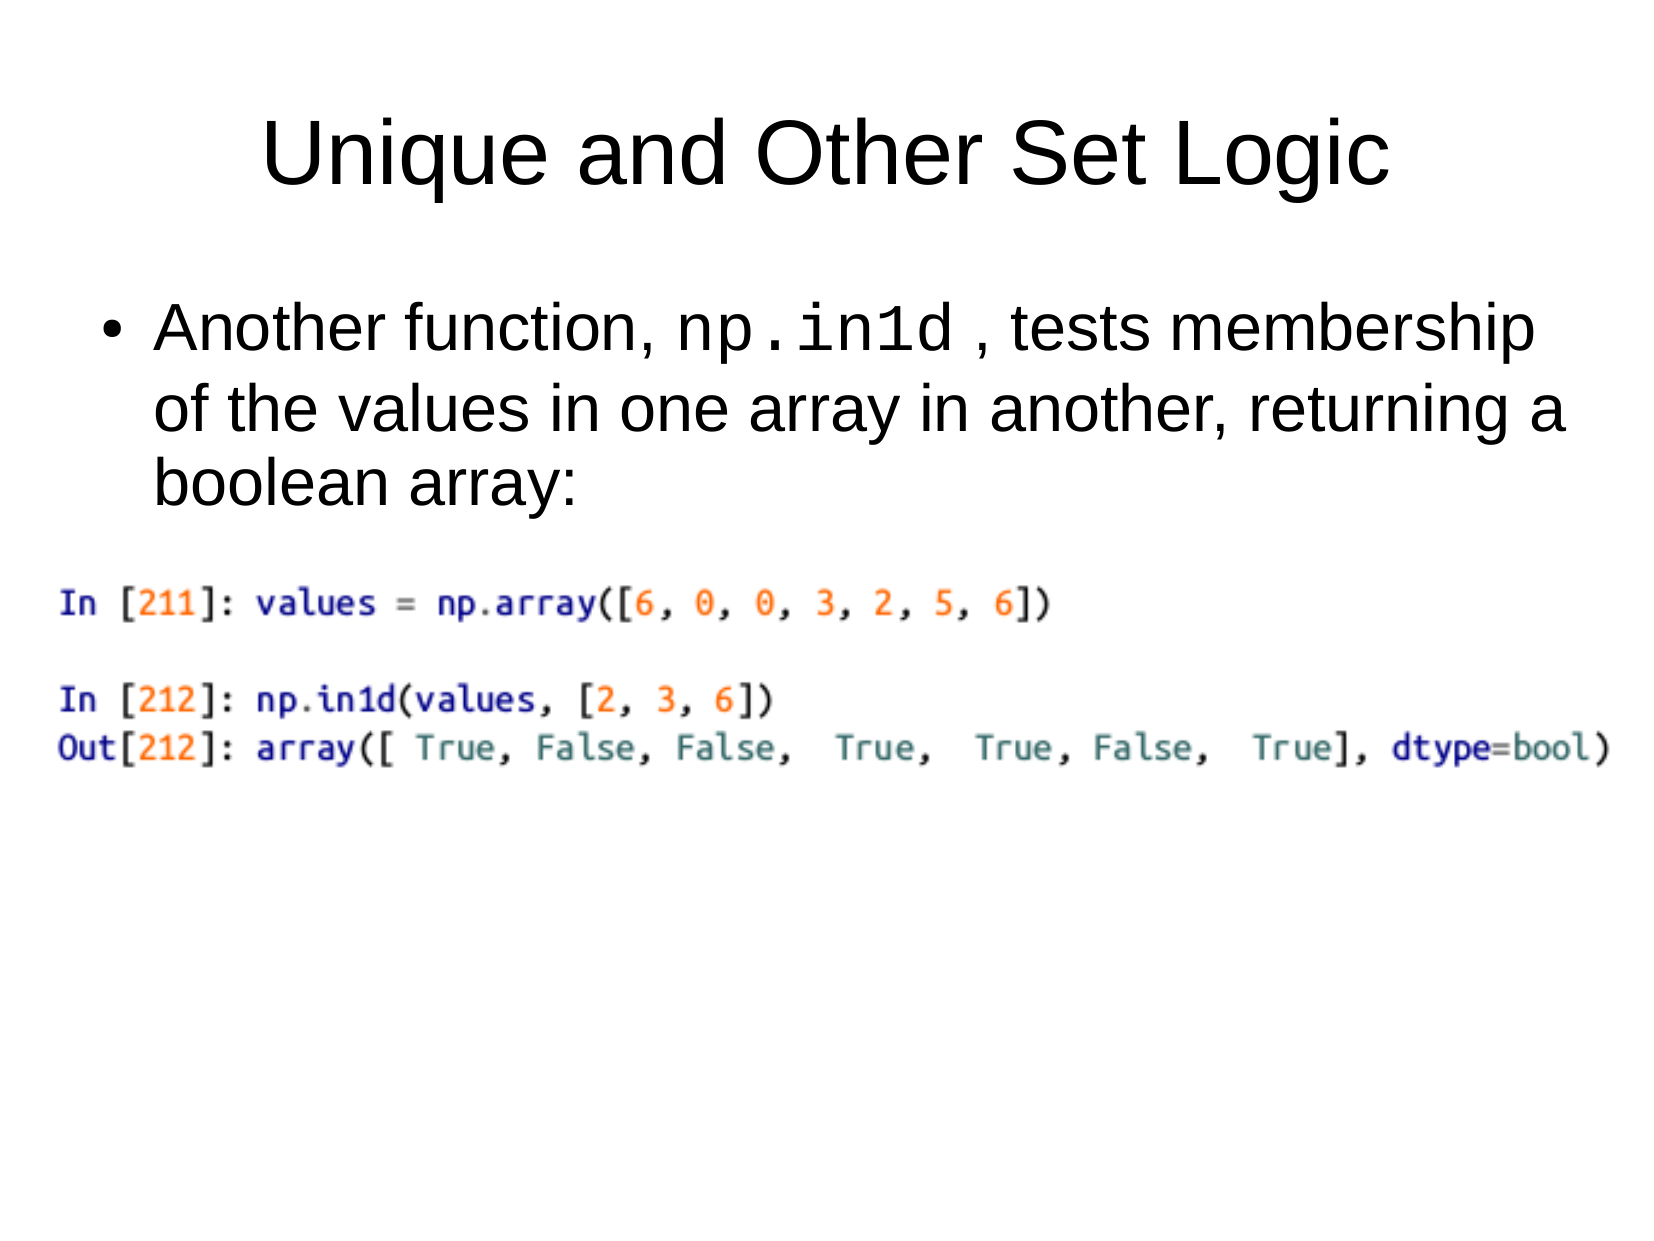

# Unique and Other Set Logic
Another function, np.in1d , tests membership of the values in one array in another, returning a boolean array: